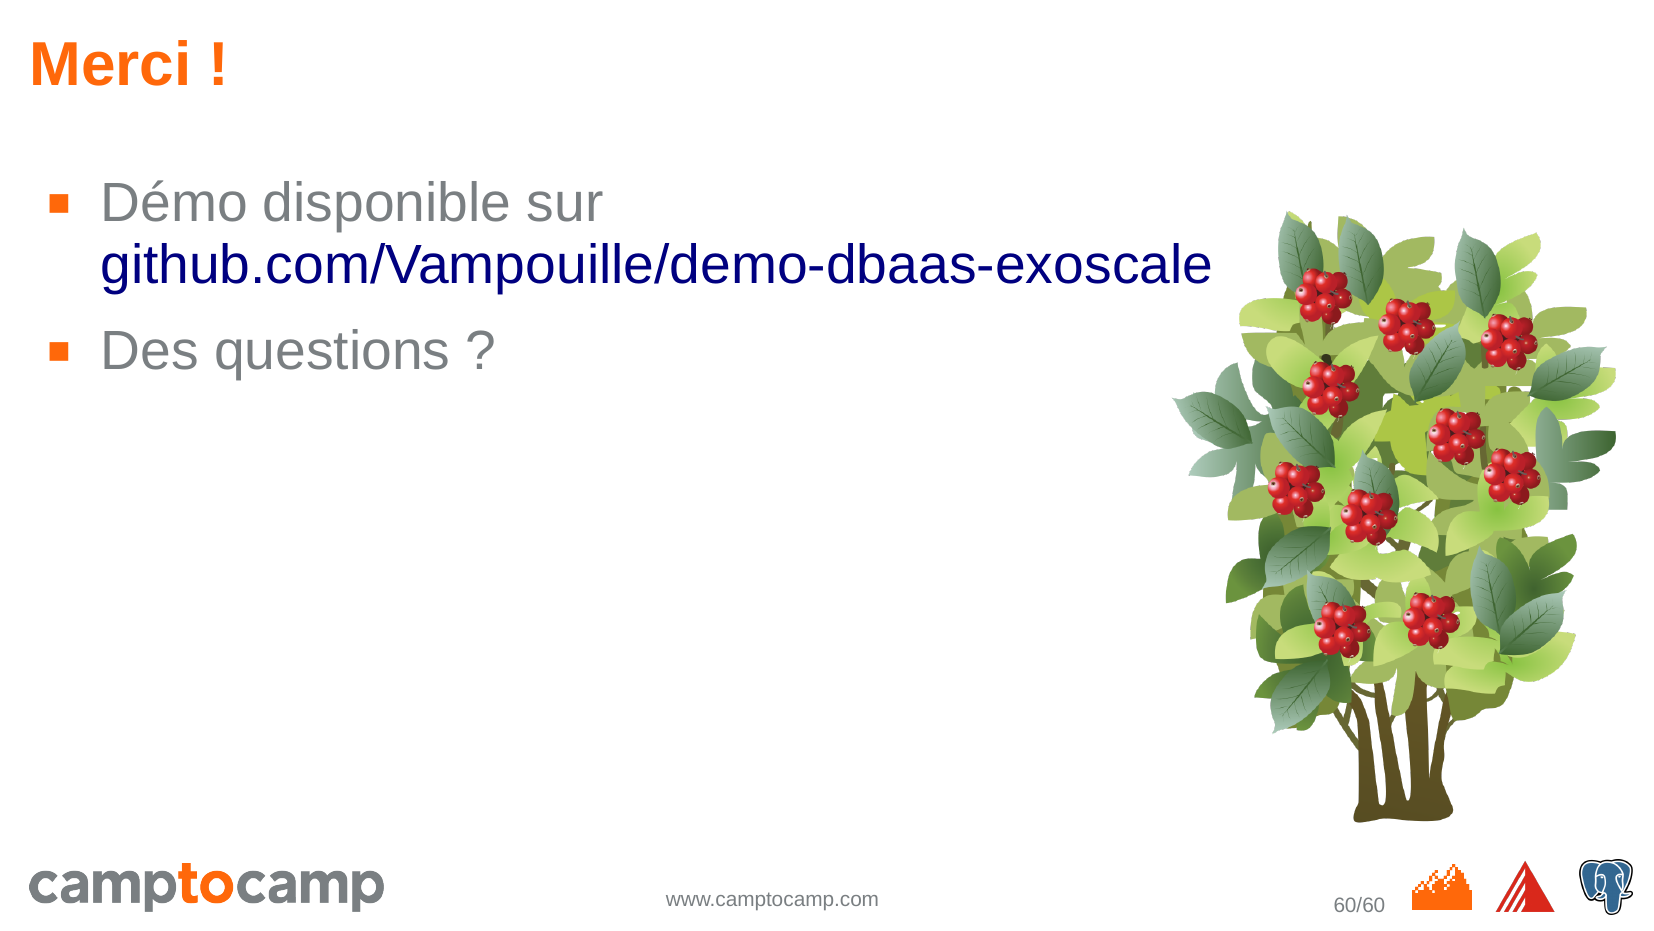

# Merci !
Démo disponible sur github.com/Vampouille/demo-dbaas-exoscale
Des questions ?